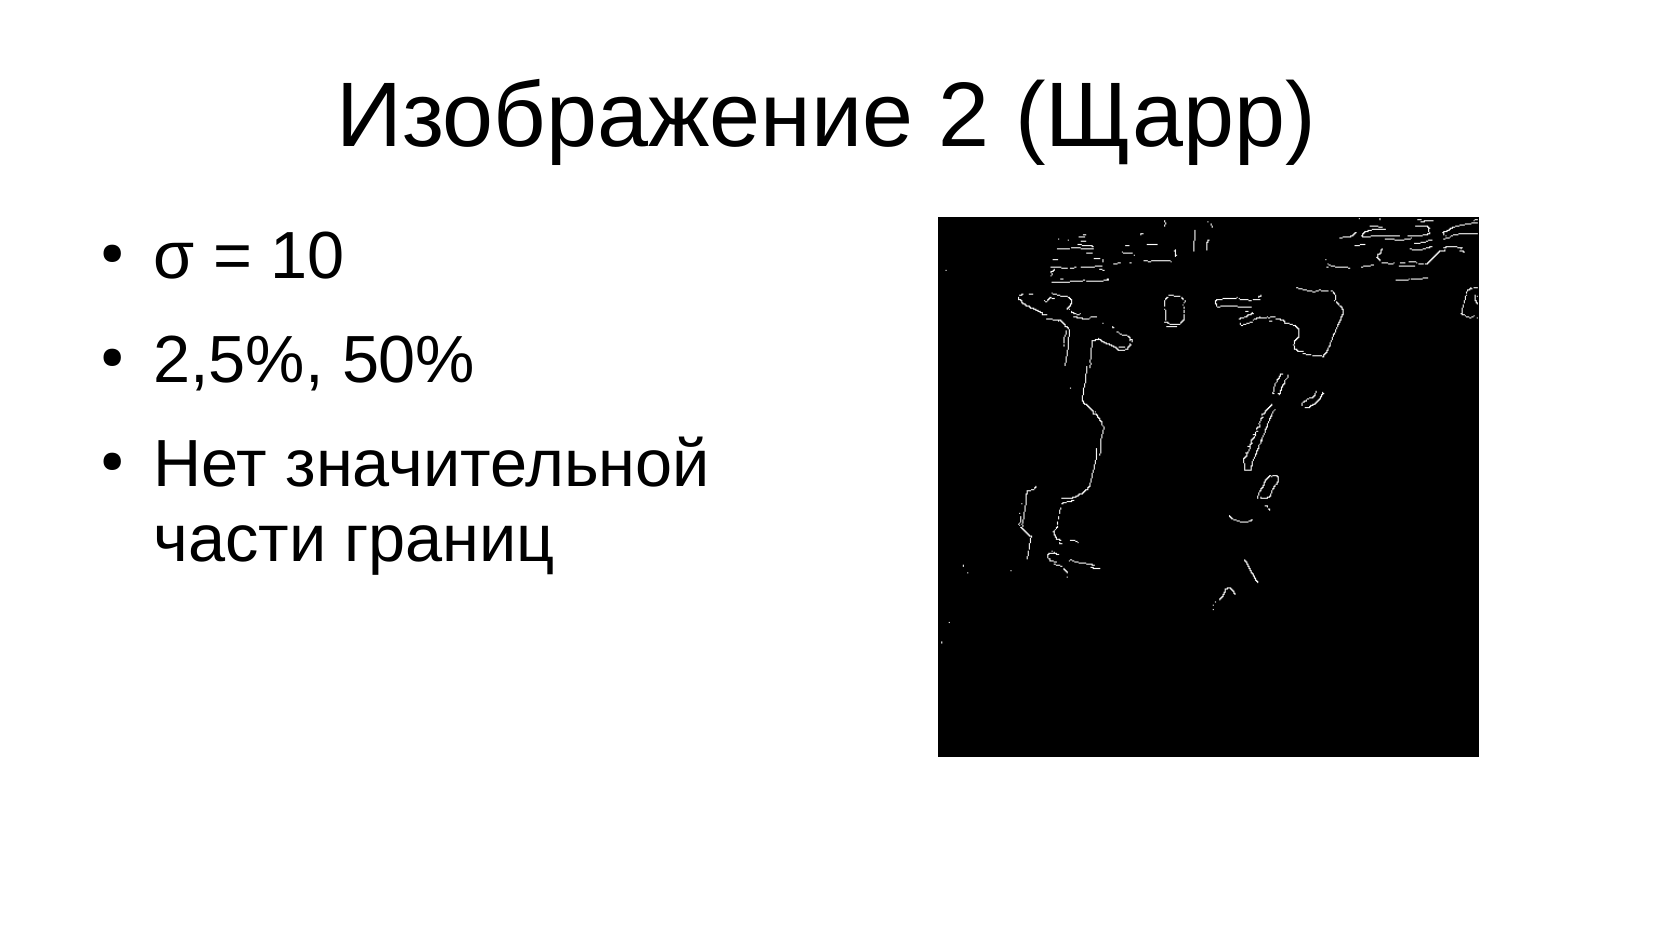

# Изображение 2 (Щарр)
σ = 10
2,5%, 50%
Нет значительной части границ